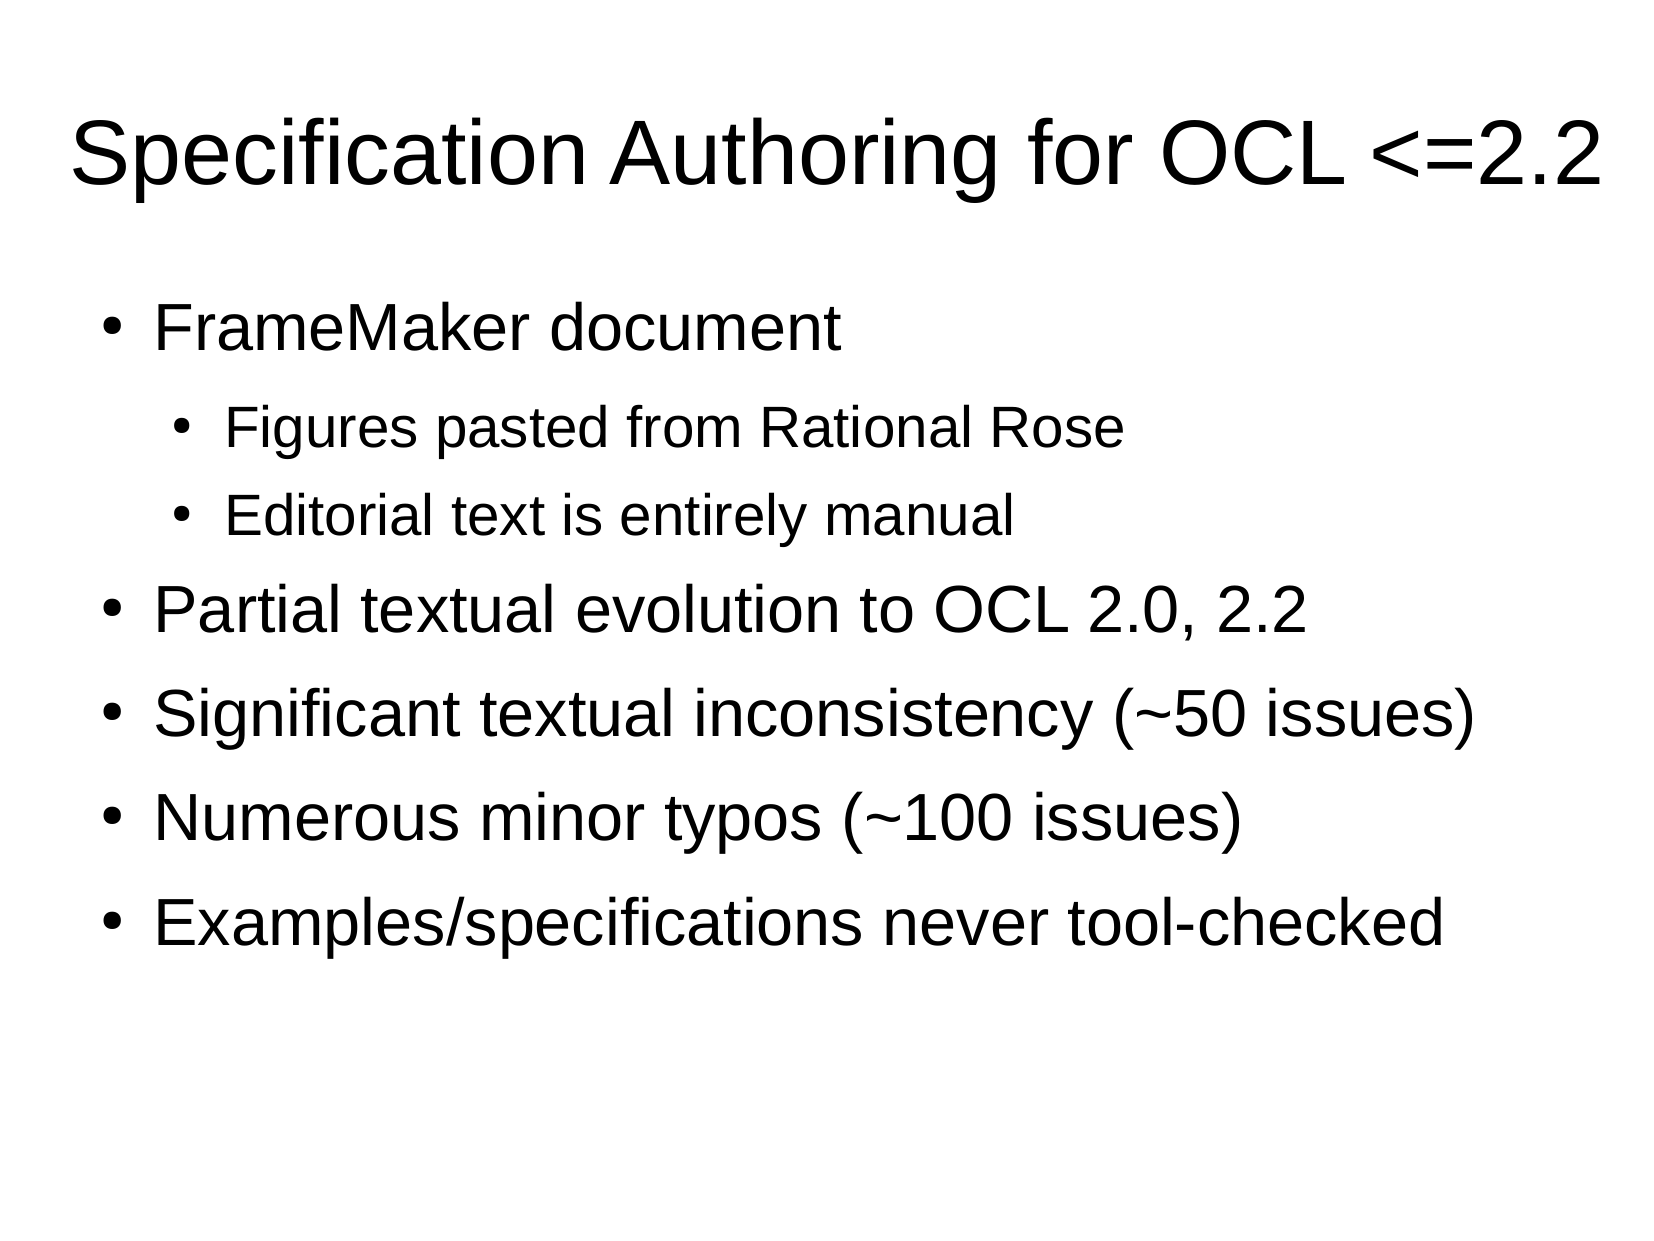

# Specification Authoring for OCL <=2.2
FrameMaker document
Figures pasted from Rational Rose
Editorial text is entirely manual
Partial textual evolution to OCL 2.0, 2.2
Significant textual inconsistency (~50 issues)
Numerous minor typos (~100 issues)
Examples/specifications never tool-checked